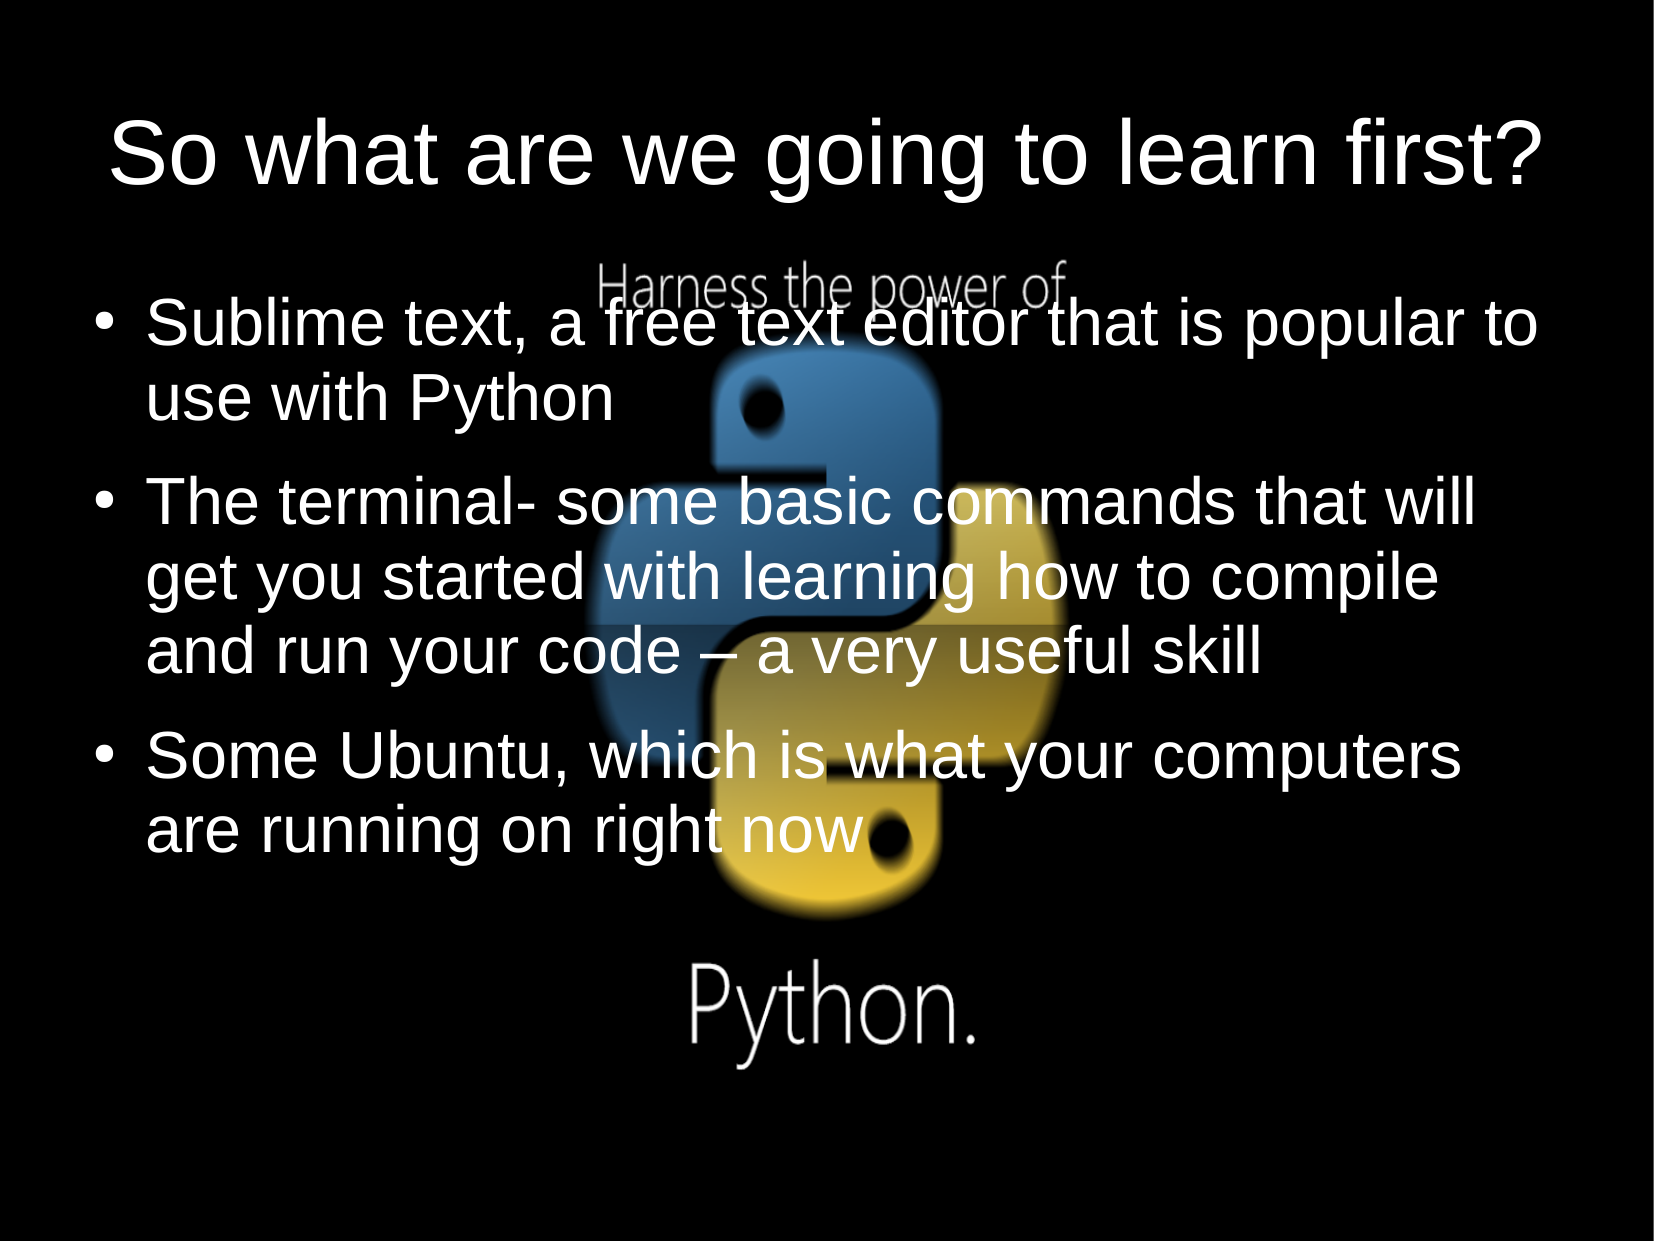

# So what are we going to learn first?
Sublime text, a free text editor that is popular to use with Python
The terminal- some basic commands that will get you started with learning how to compile and run your code – a very useful skill
Some Ubuntu, which is what your computers are running on right now